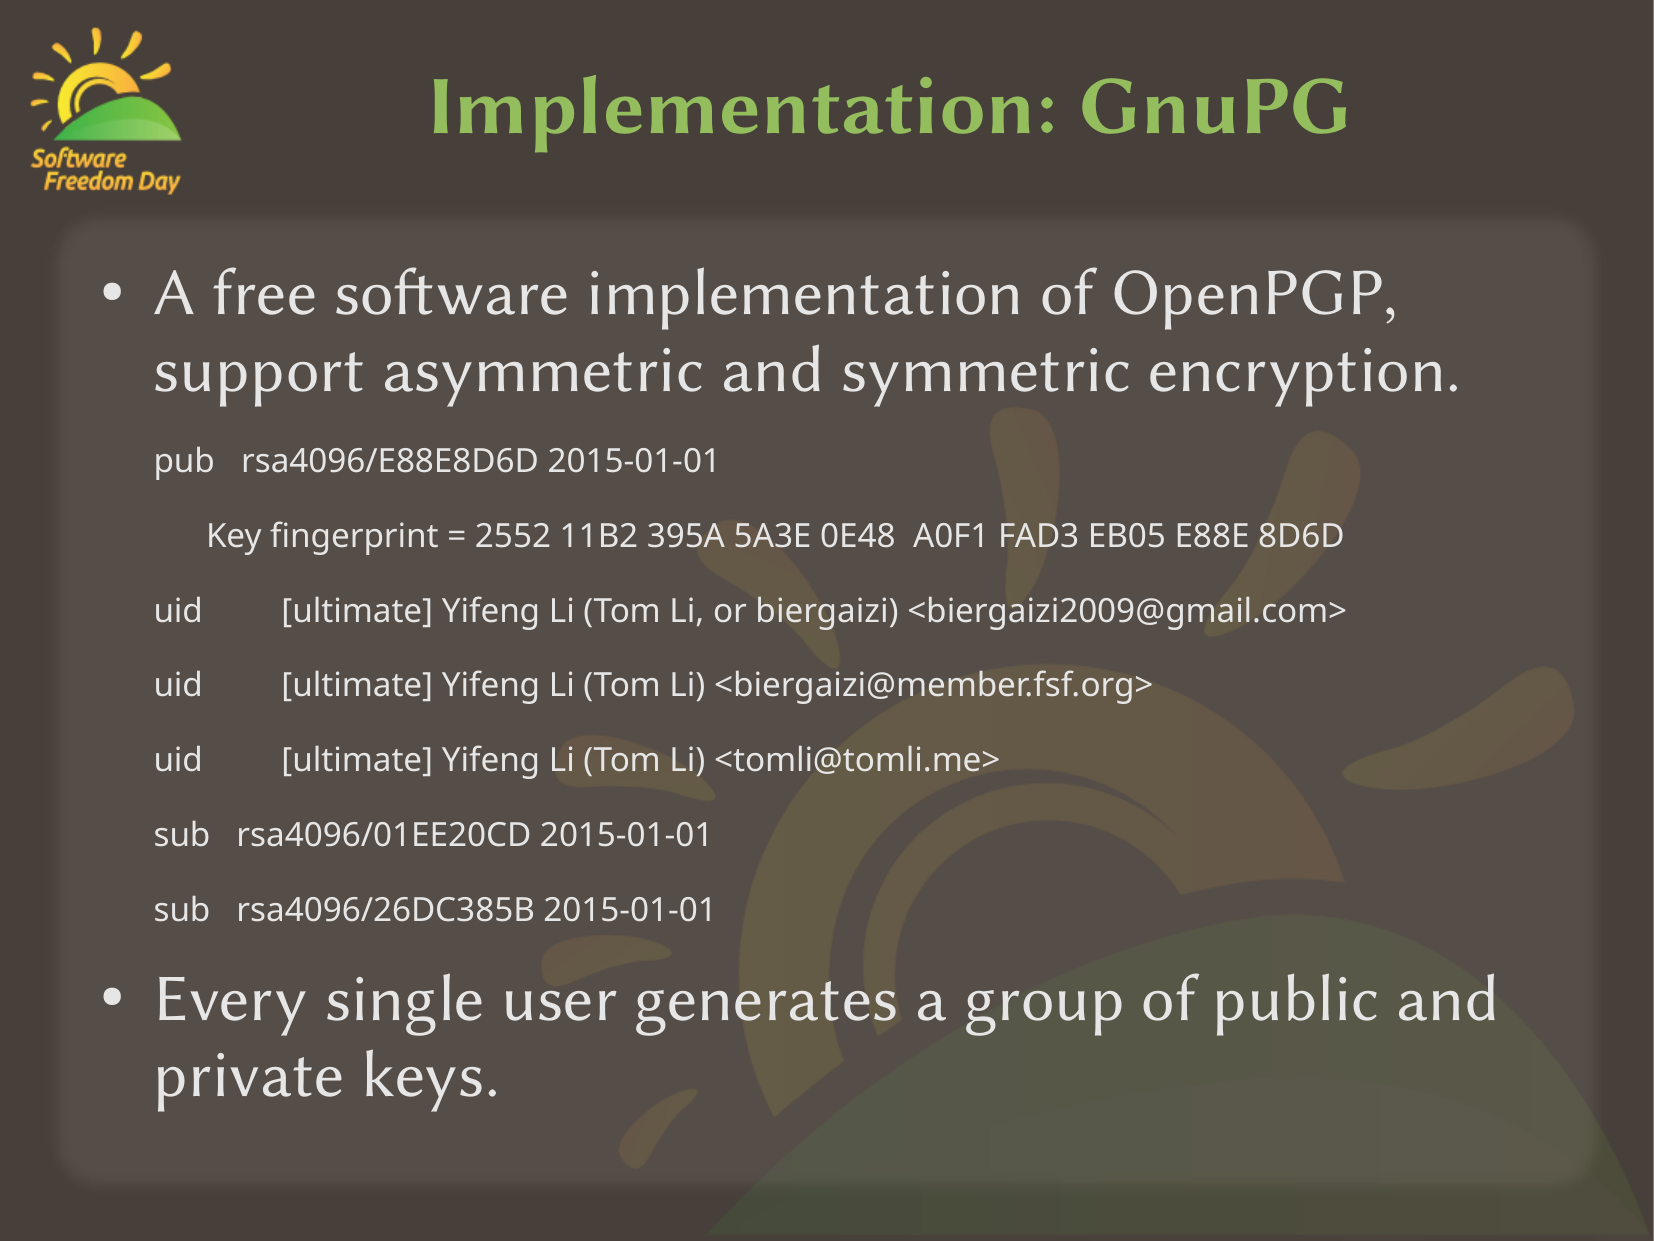

# Implementation: GnuPG
A free software implementation of OpenPGP, support asymmetric and symmetric encryption.
pub rsa4096/E88E8D6D 2015-01-01
 Key fingerprint = 2552 11B2 395A 5A3E 0E48 A0F1 FAD3 EB05 E88E 8D6D
uid [ultimate] Yifeng Li (Tom Li, or biergaizi) <biergaizi2009@gmail.com>
uid [ultimate] Yifeng Li (Tom Li) <biergaizi@member.fsf.org>
uid [ultimate] Yifeng Li (Tom Li) <tomli@tomli.me>
sub rsa4096/01EE20CD 2015-01-01
sub rsa4096/26DC385B 2015-01-01
Every single user generates a group of public and private keys.